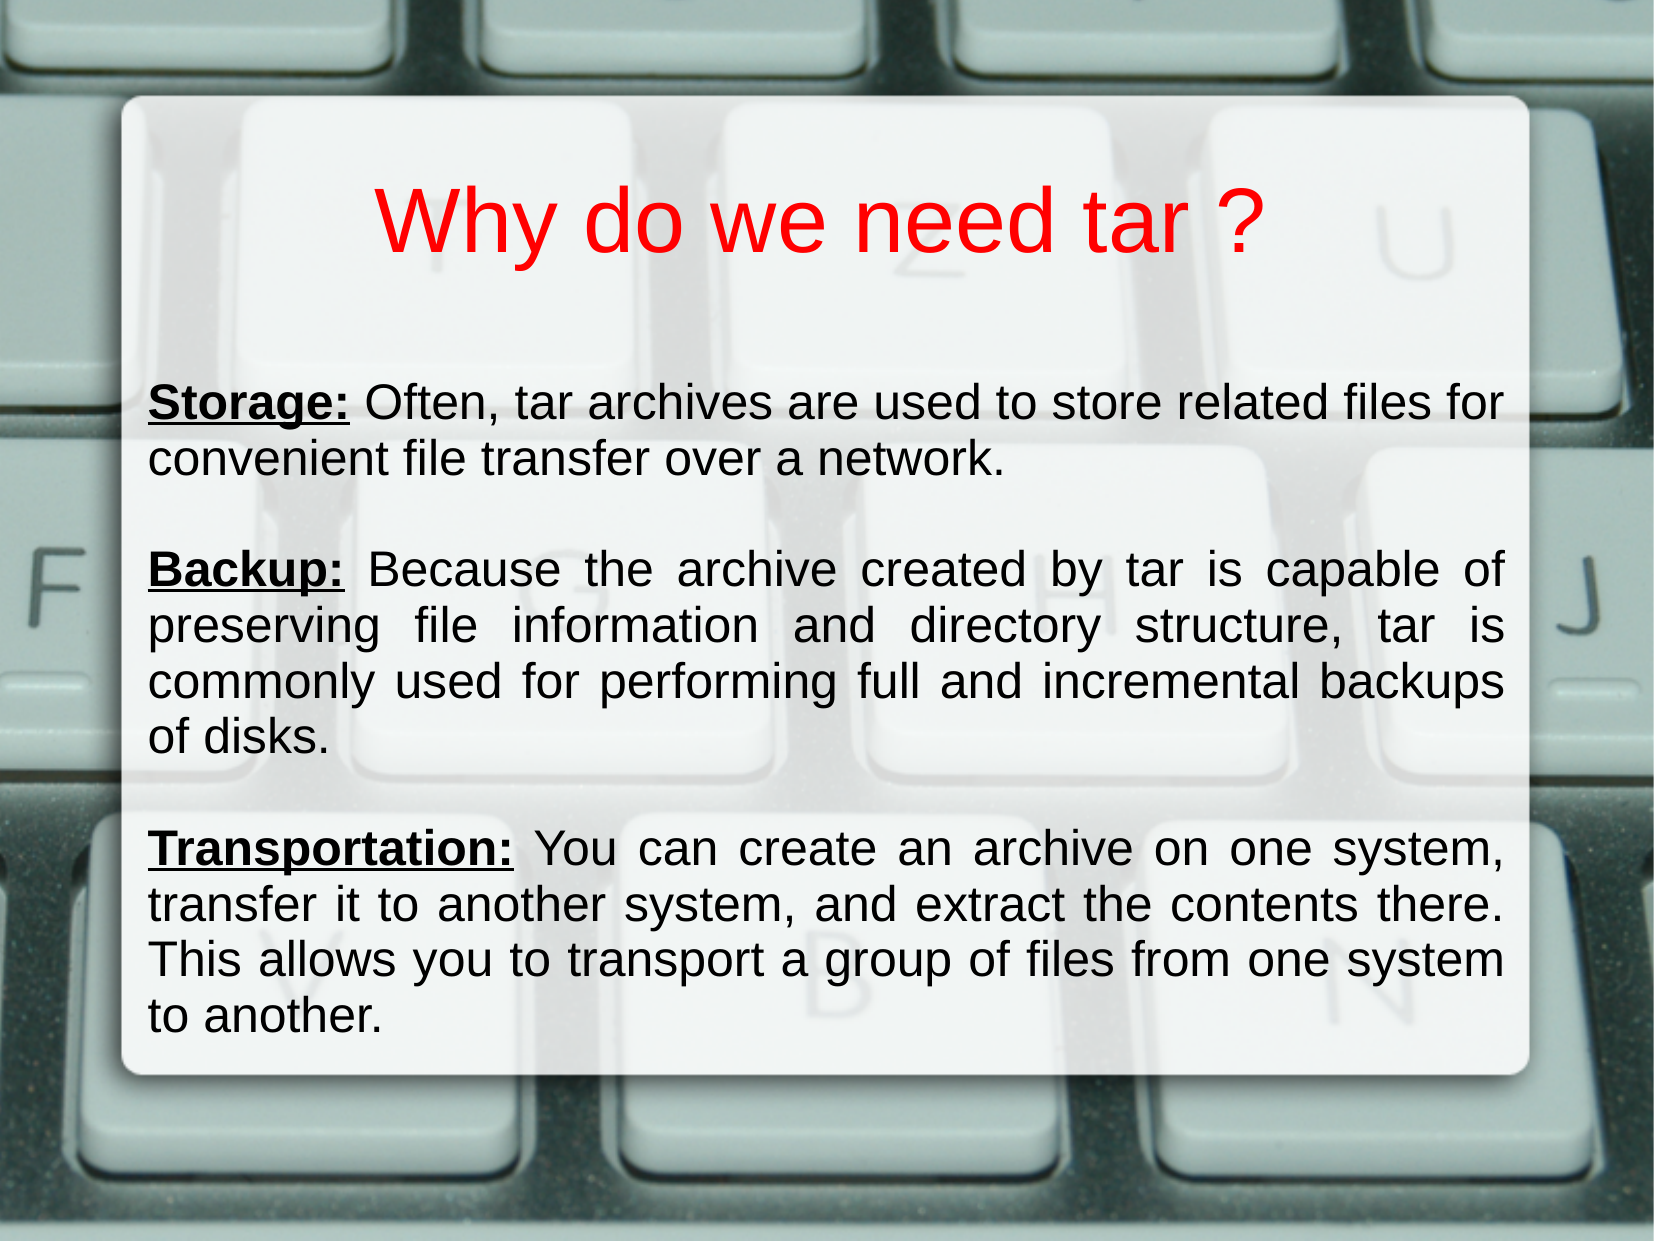

# Why do we need tar ?
Storage: Often, tar archives are used to store related ﬁles for convenient ﬁle transfer over a network.
Backup: Because the archive created by tar is capable of preserving ﬁle information and directory structure, tar is commonly used for performing full and incremental backups of disks.
Transportation: You can create an archive on one system, transfer it to another system, and extract the contents there. This allows you to transport a group of ﬁles from one system to another.